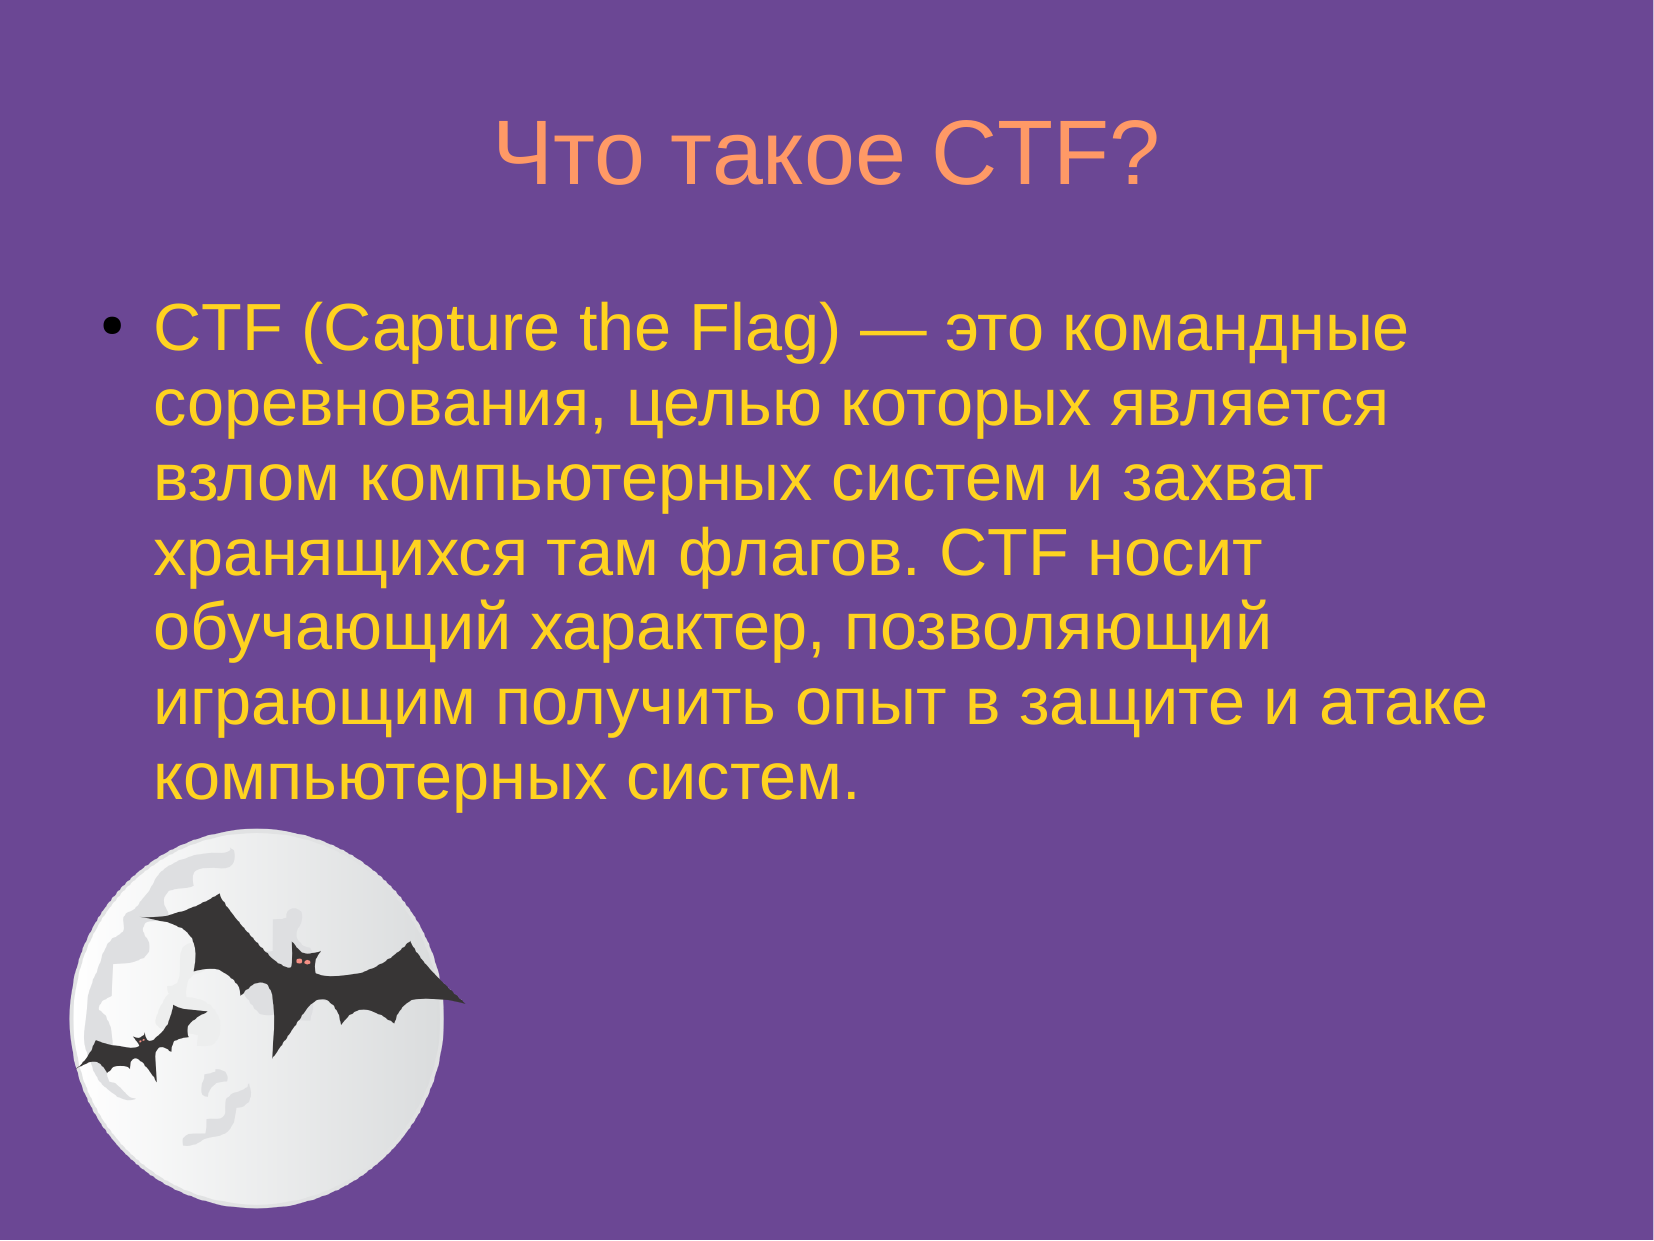

# Что такое CTF?
CTF (Capture the Flag) — это командные соревнования, целью которых является взлом компьютерных систем и захват хранящихся там флагов. CTF носит обучающий характер, позволяющий играющим получить опыт в защите и атаке компьютерных систем.